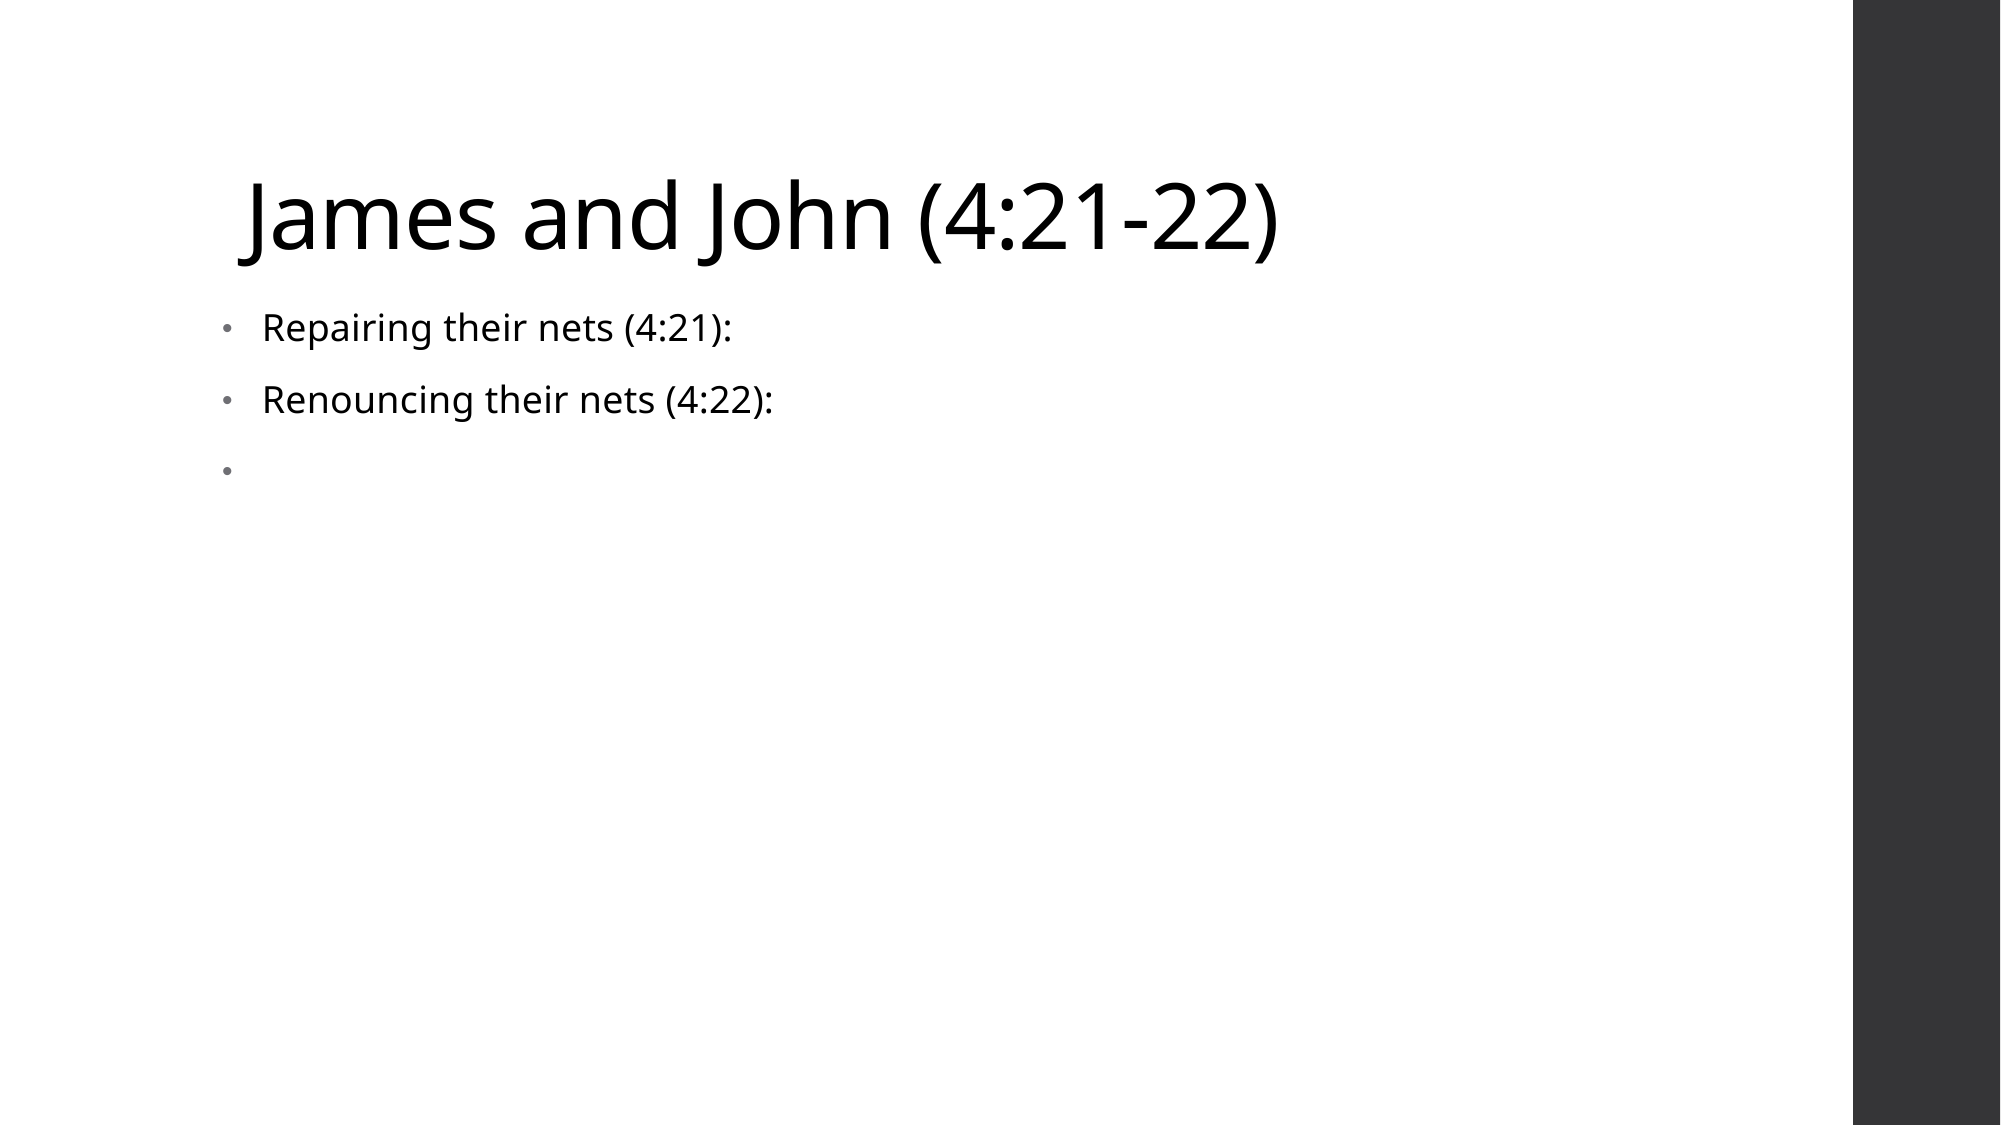

# James and John (4:21-22)
 Repairing their nets (4:21):
 Renouncing their nets (4:22):